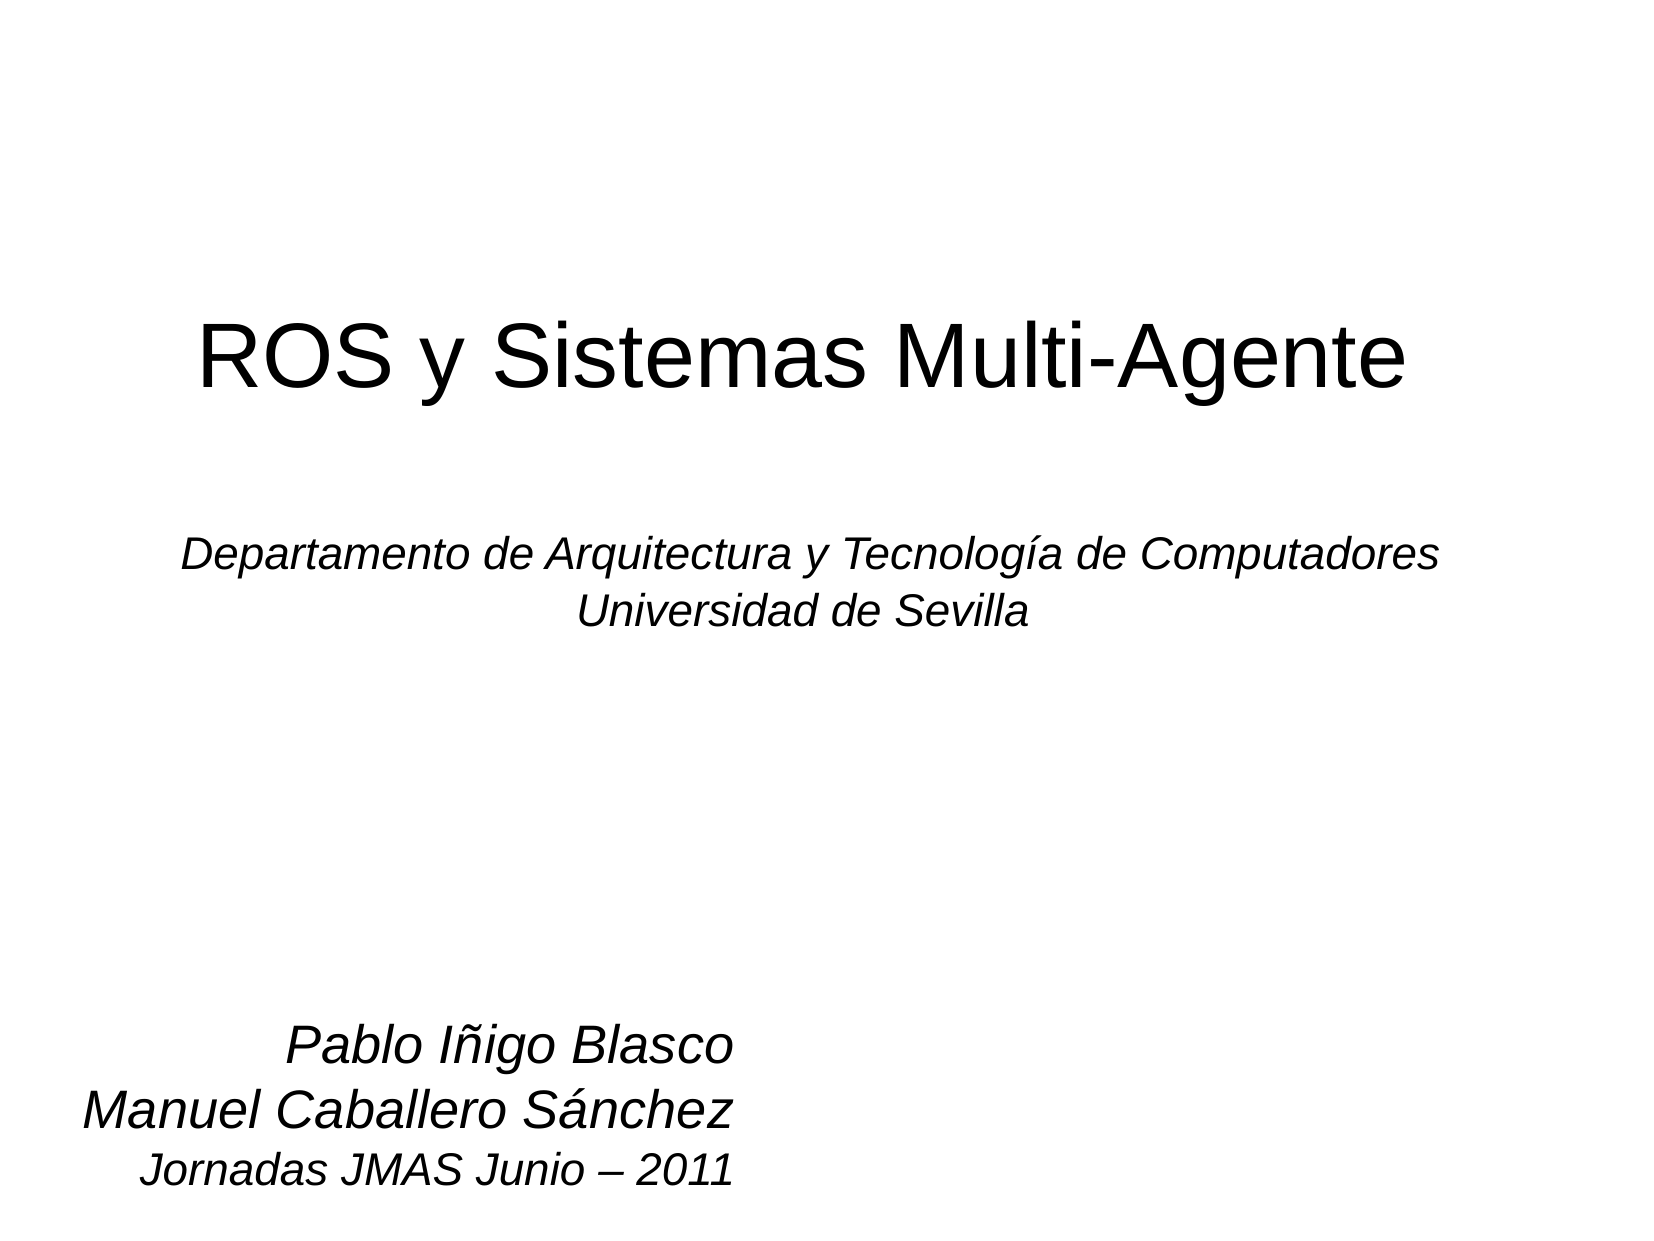

# ROS y Sistemas Multi-Agente Departamento de Arquitectura y Tecnología de Computadores Universidad de Sevilla
Pablo Iñigo Blasco
Manuel Caballero Sánchez
Jornadas JMAS Junio – 2011